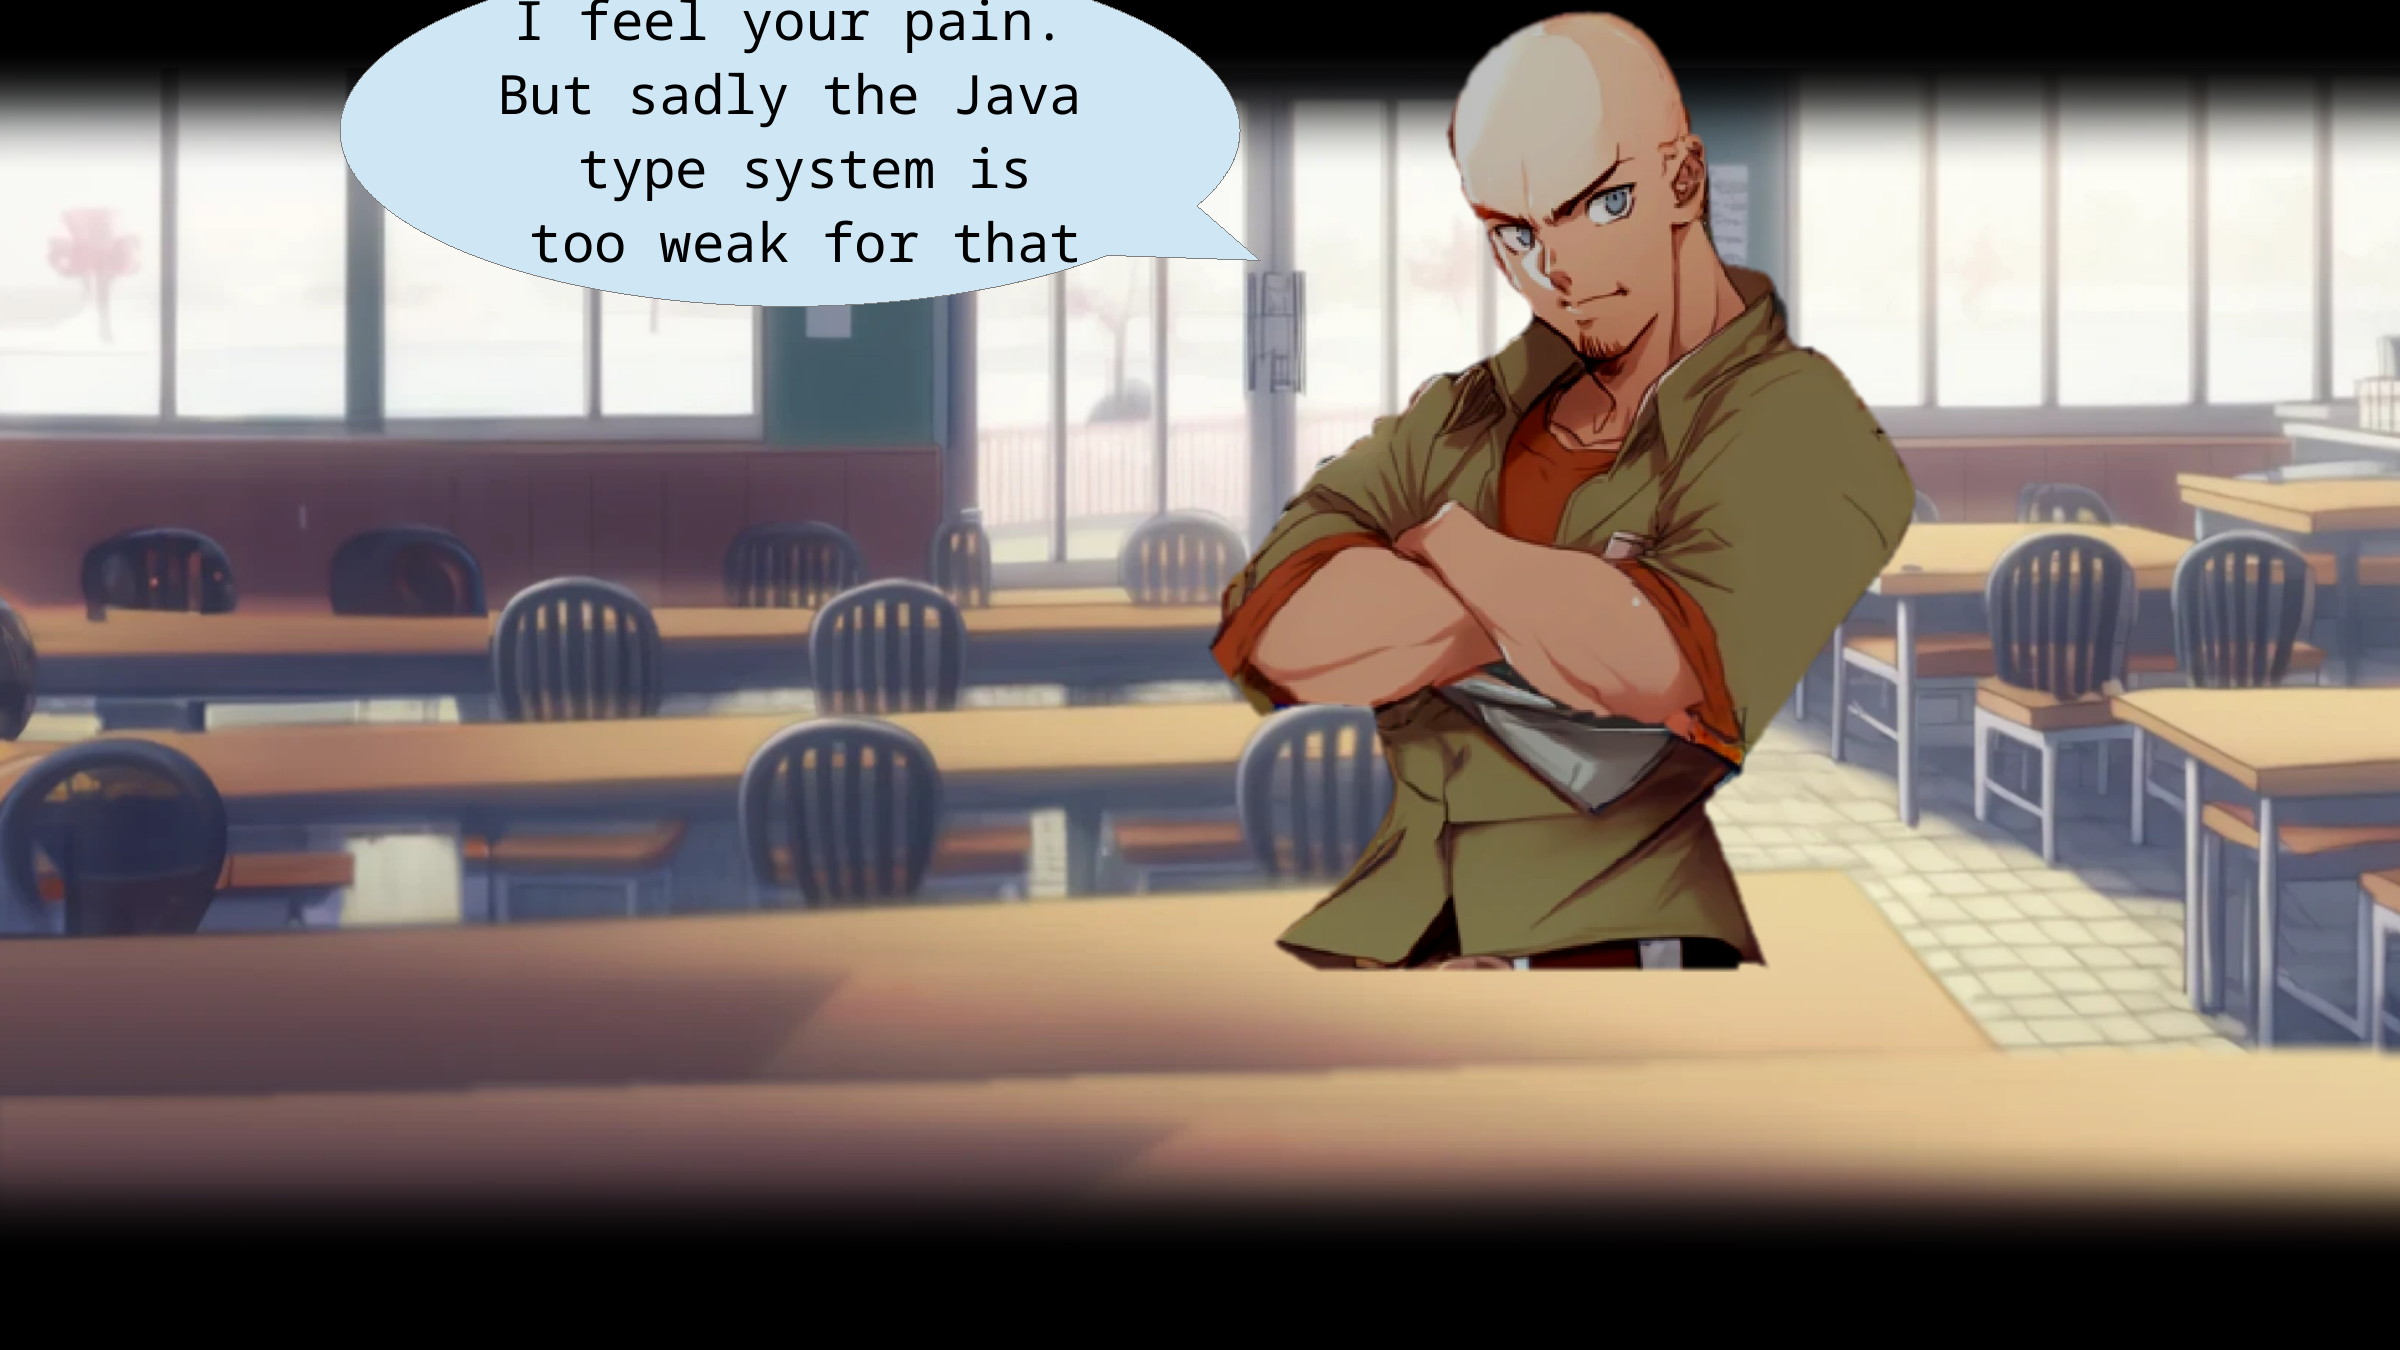

I feel your pain.
But sadly the Java
 type system is
 too weak for that